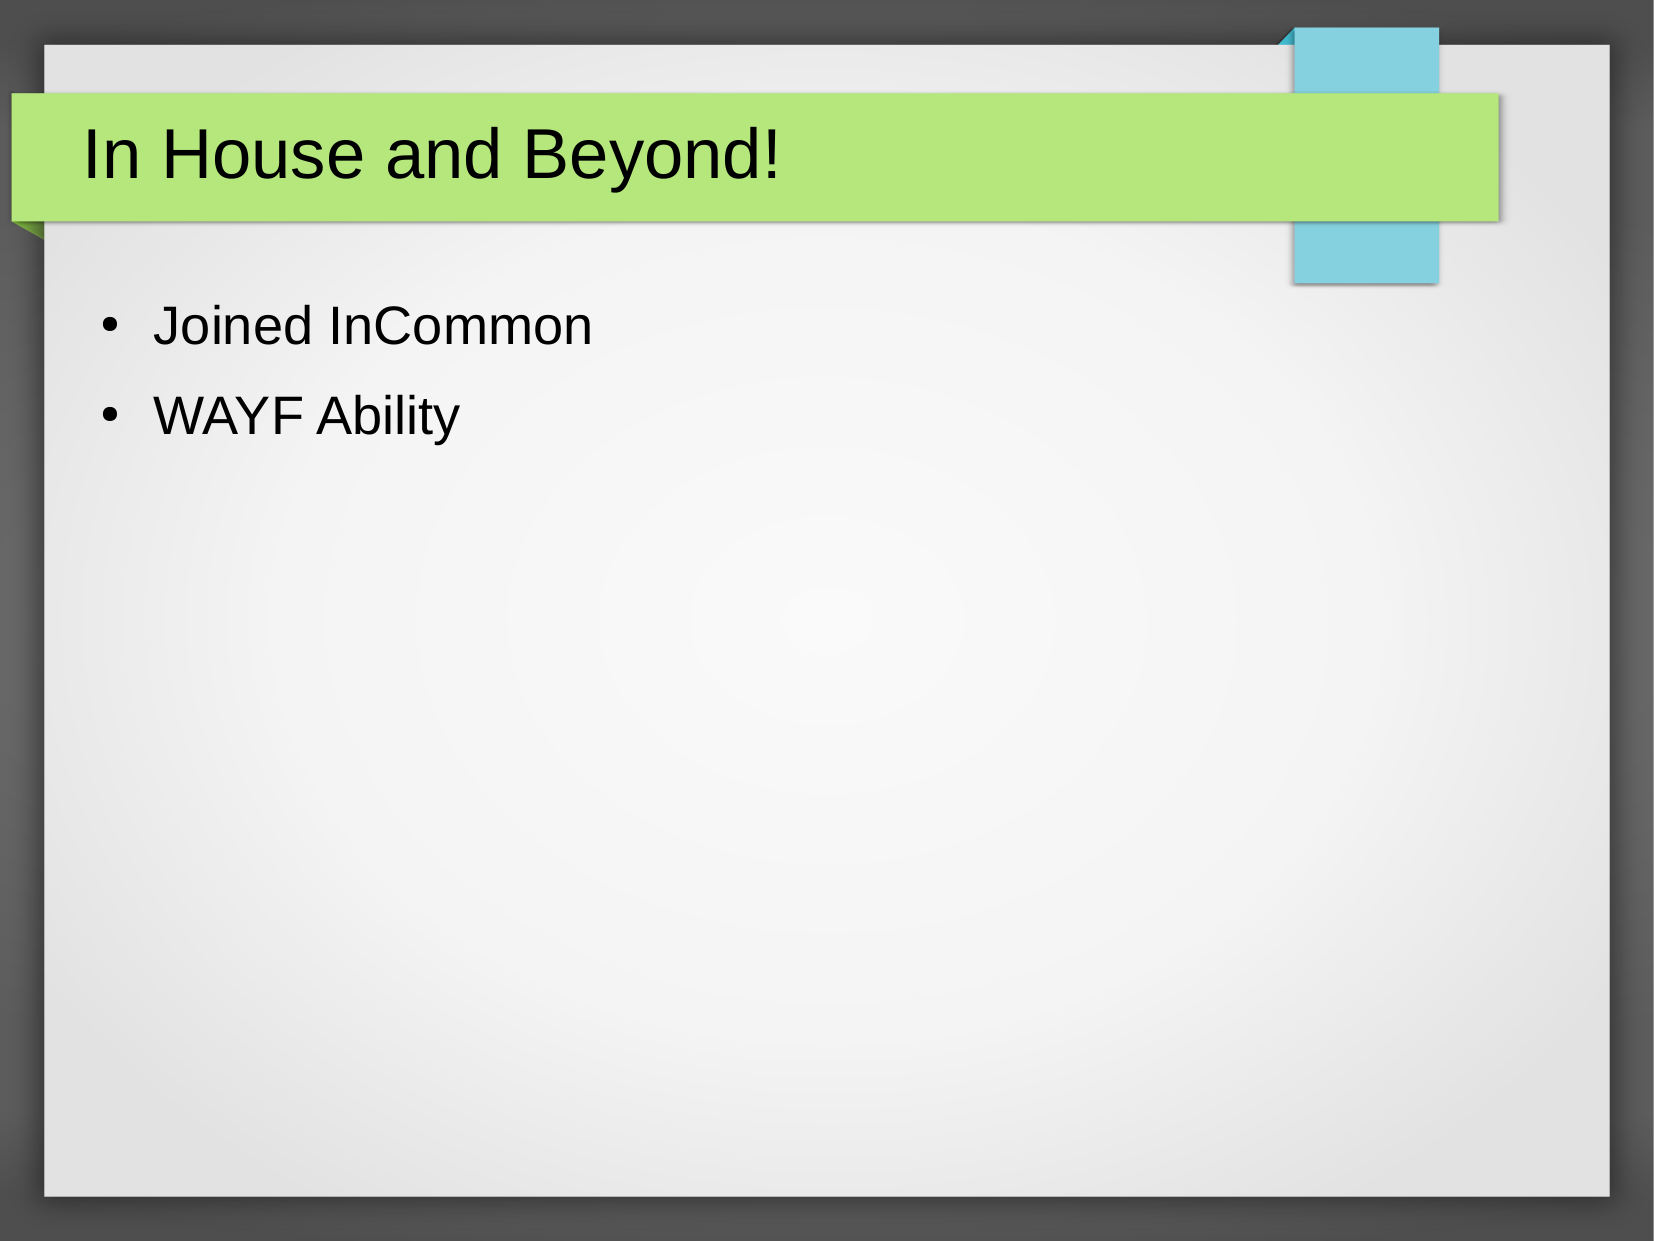

# In House and Beyond!
Joined InCommon
WAYF Ability